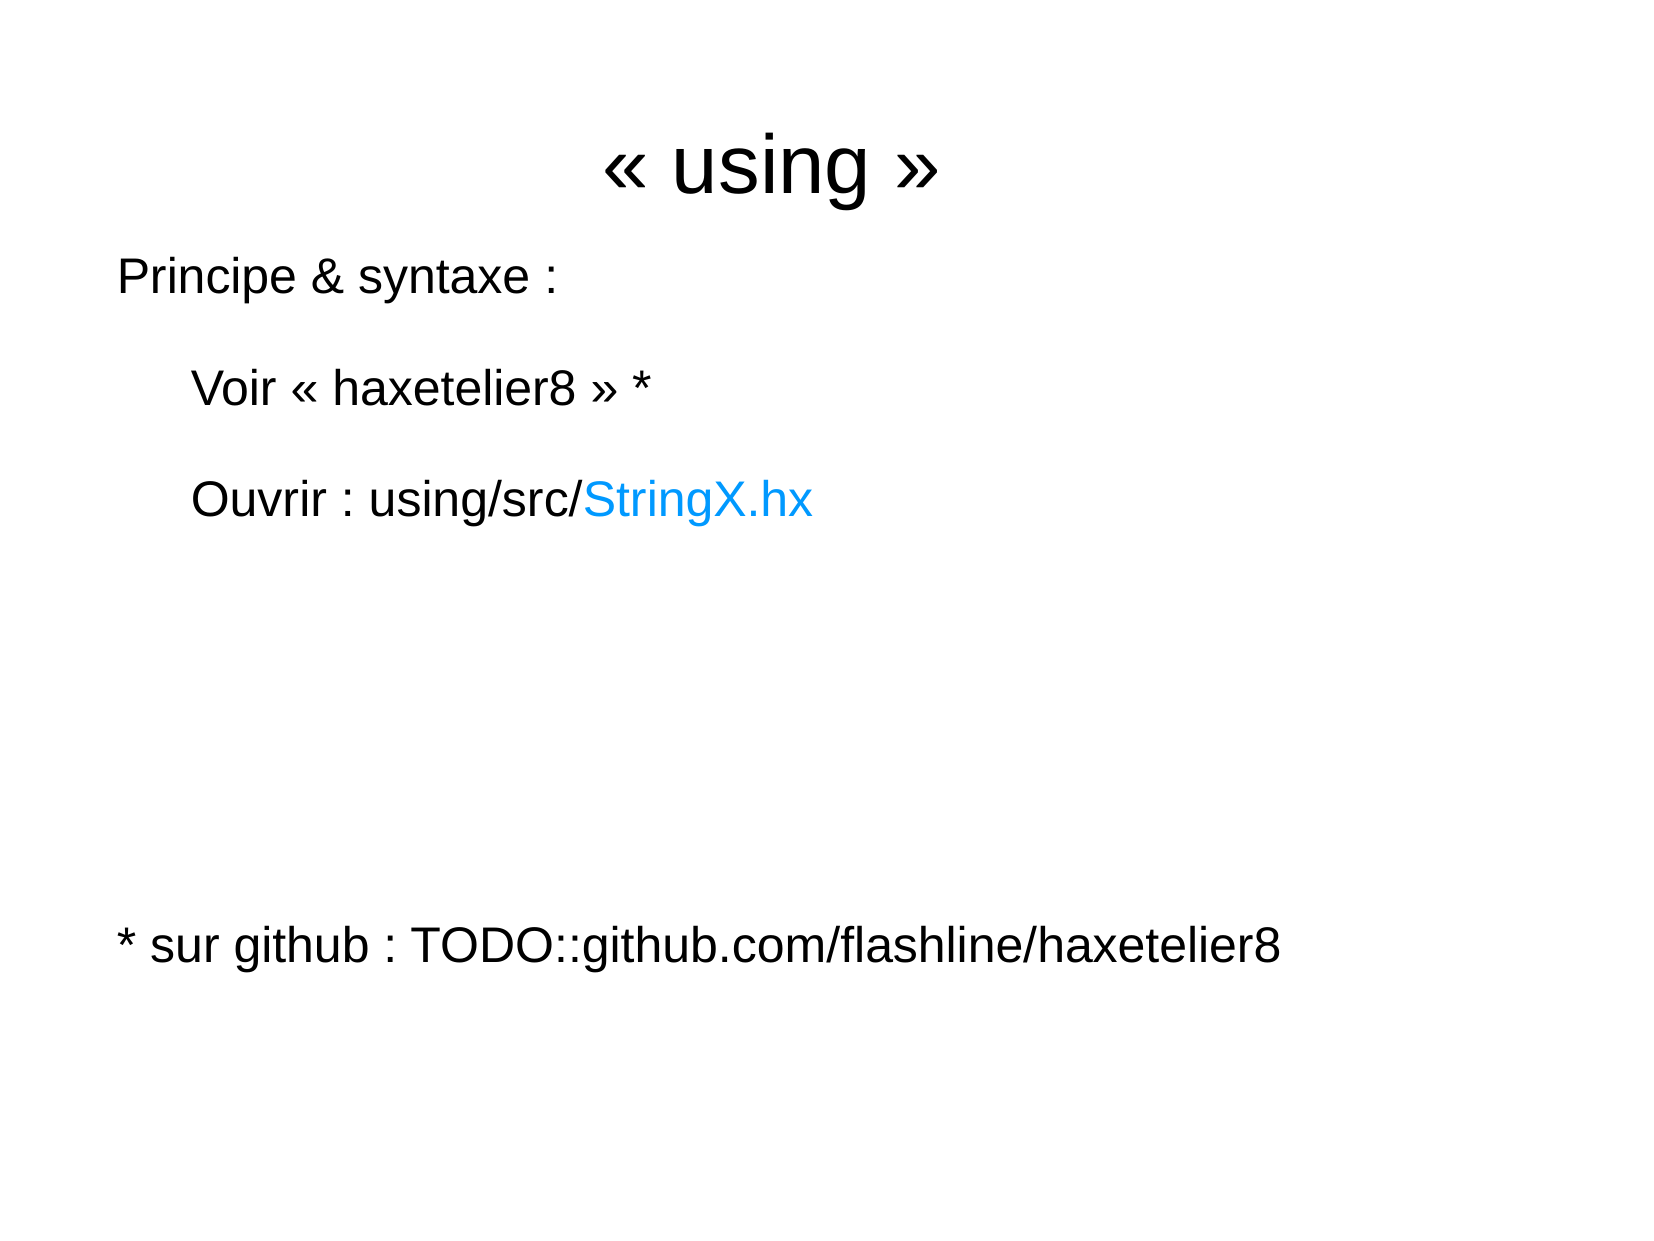

« using »
Principe & syntaxe :
	Voir « haxetelier8 » *
	Ouvrir : using/src/StringX.hx
* sur github : TODO::github.com/flashline/haxetelier8